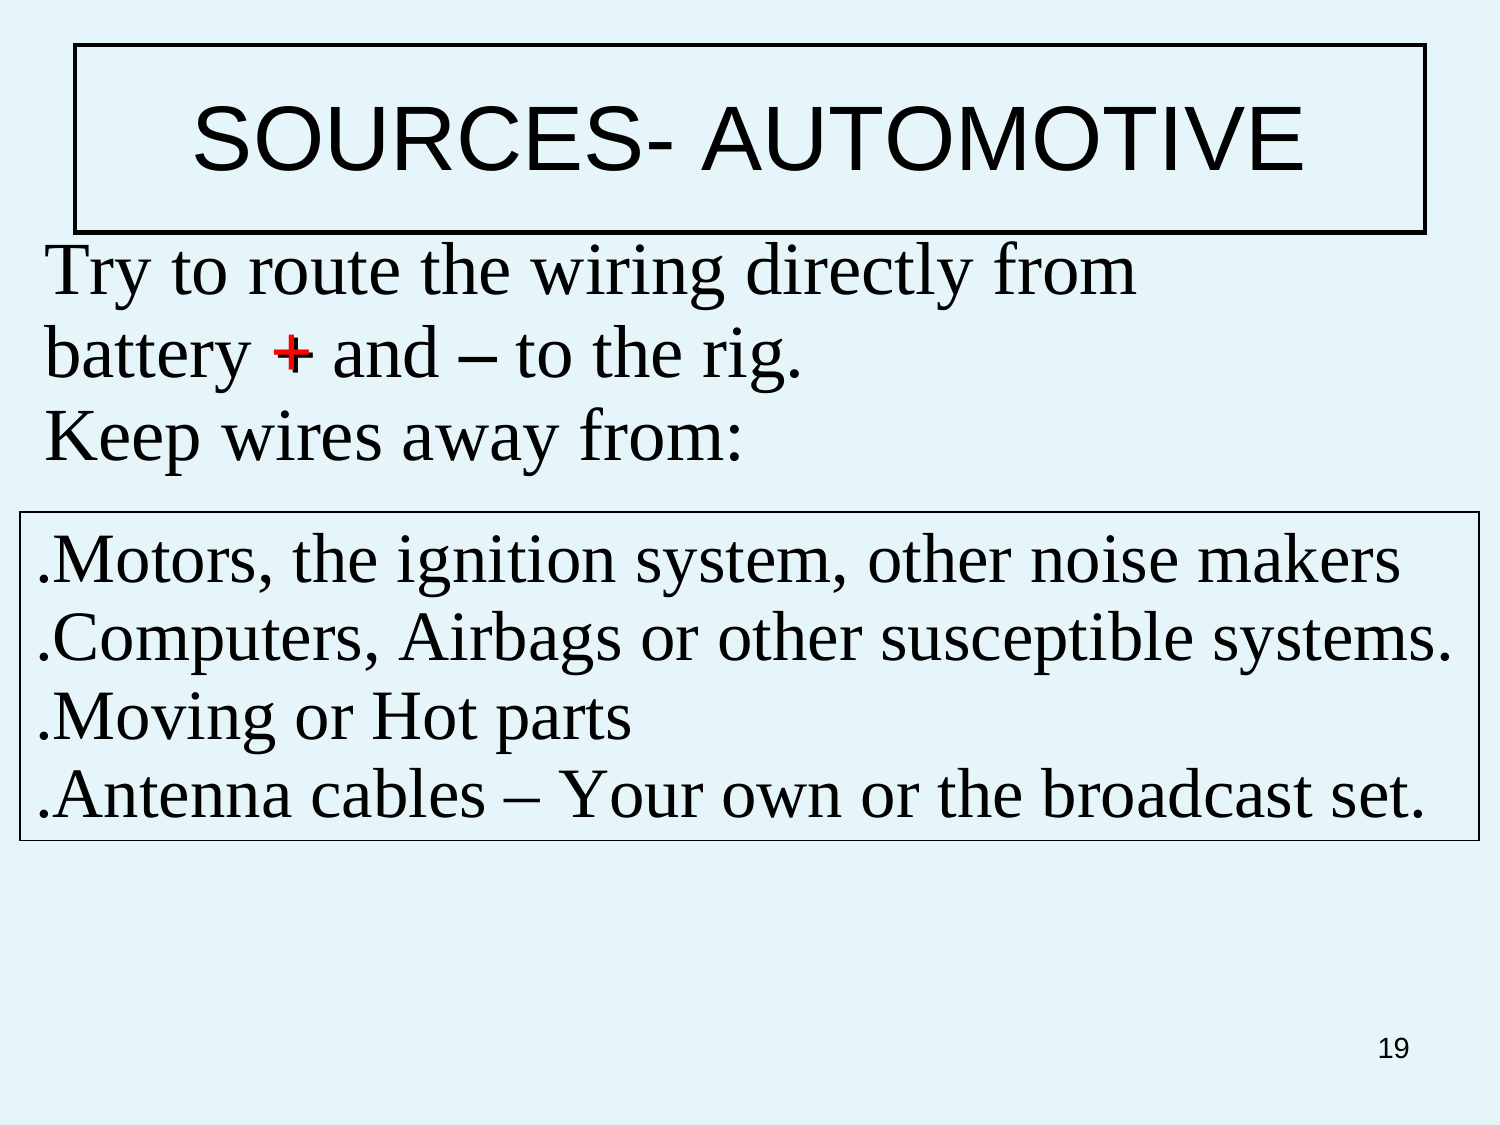

# SOURCES- AUTOMOTIVE
Try to route the wiring directly from
battery + and – to the rig.
Keep wires away from:
.Motors, the ignition system, other noise makers
.Computers, Airbags or other susceptible systems.
.Moving or Hot parts
.Antenna cables – Your own or the broadcast set.
19